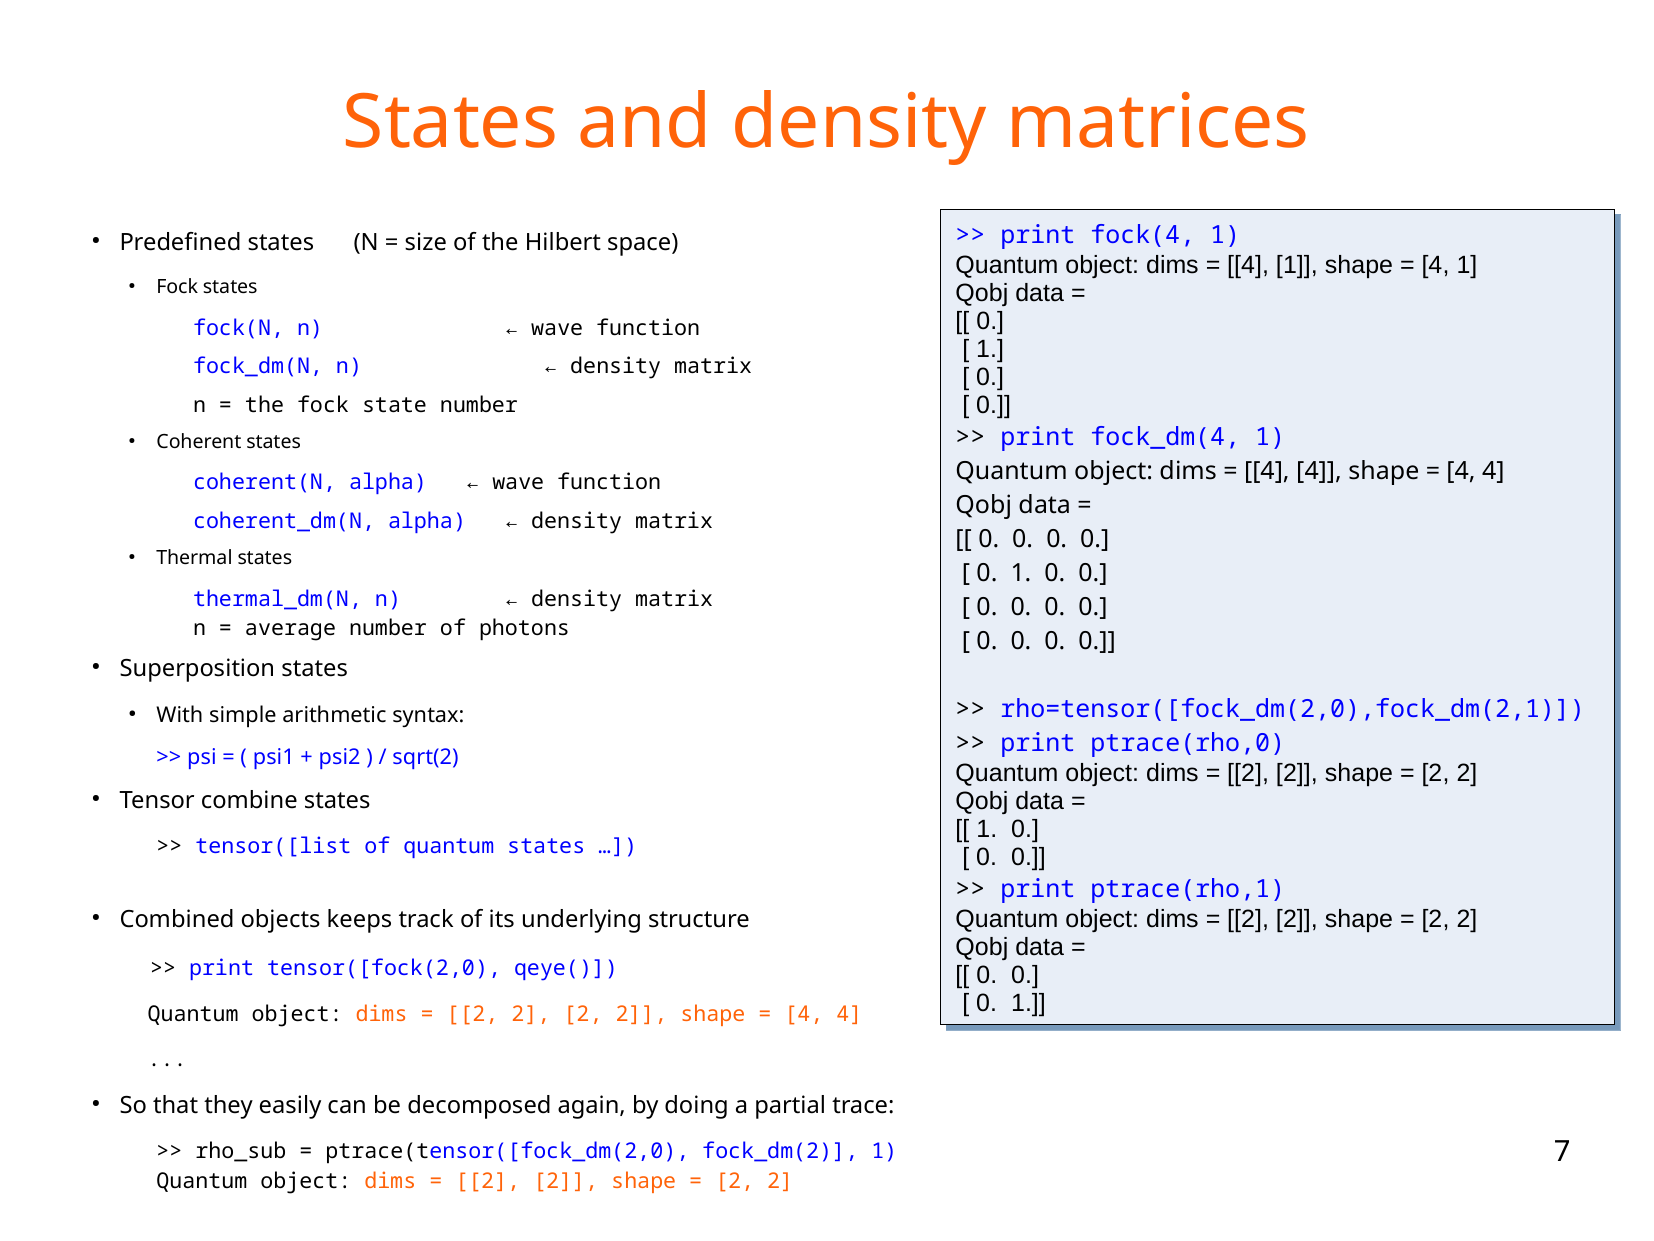

# States and density matrices
>> print fock(4, 1)
Quantum object: dims = [[4], [1]], shape = [4, 1]
Qobj data =
[[ 0.]
 [ 1.]
 [ 0.]
 [ 0.]]
>> print fock_dm(4, 1)
Quantum object: dims = [[4], [4]], shape = [4, 4]
Qobj data =
[[ 0. 0. 0. 0.]
 [ 0. 1. 0. 0.]
 [ 0. 0. 0. 0.]
 [ 0. 0. 0. 0.]]
>> rho=tensor([fock_dm(2,0),fock_dm(2,1)])
>> print ptrace(rho,0)
Quantum object: dims = [[2], [2]], shape = [2, 2]
Qobj data =
[[ 1. 0.]
 [ 0. 0.]]
>> print ptrace(rho,1)
Quantum object: dims = [[2], [2]], shape = [2, 2]
Qobj data =
[[ 0. 0.]
 [ 0. 1.]]
Predefined states 	(N = size of the Hilbert space)
Fock states
fock(N, n)							 	 			 	 	← wave function
fock_dm(N, n)					 	 	 	← density matrix
n = the fock state number
Coherent states
coherent(N, alpha)					 	← wave function
coherent_dm(N, alpha) ← density matrix
Thermal states
thermal_dm(N, n) 	 ← density matrix
n = average number of photons
Superposition states
With simple arithmetic syntax:
>> psi = ( psi1 + psi2 ) / sqrt(2)
Tensor combine states
>> tensor([list of quantum states …])
Combined objects keeps track of its underlying structure
 >> print tensor([fock(2,0), qeye()])
 Quantum object: dims = [[2, 2], [2, 2]], shape = [4, 4]
 ...
So that they easily can be decomposed again, by doing a partial trace:
>> rho_sub = ptrace(tensor([fock_dm(2,0), fock_dm(2)], 1)
Quantum object: dims = [[2], [2]], shape = [2, 2]
7